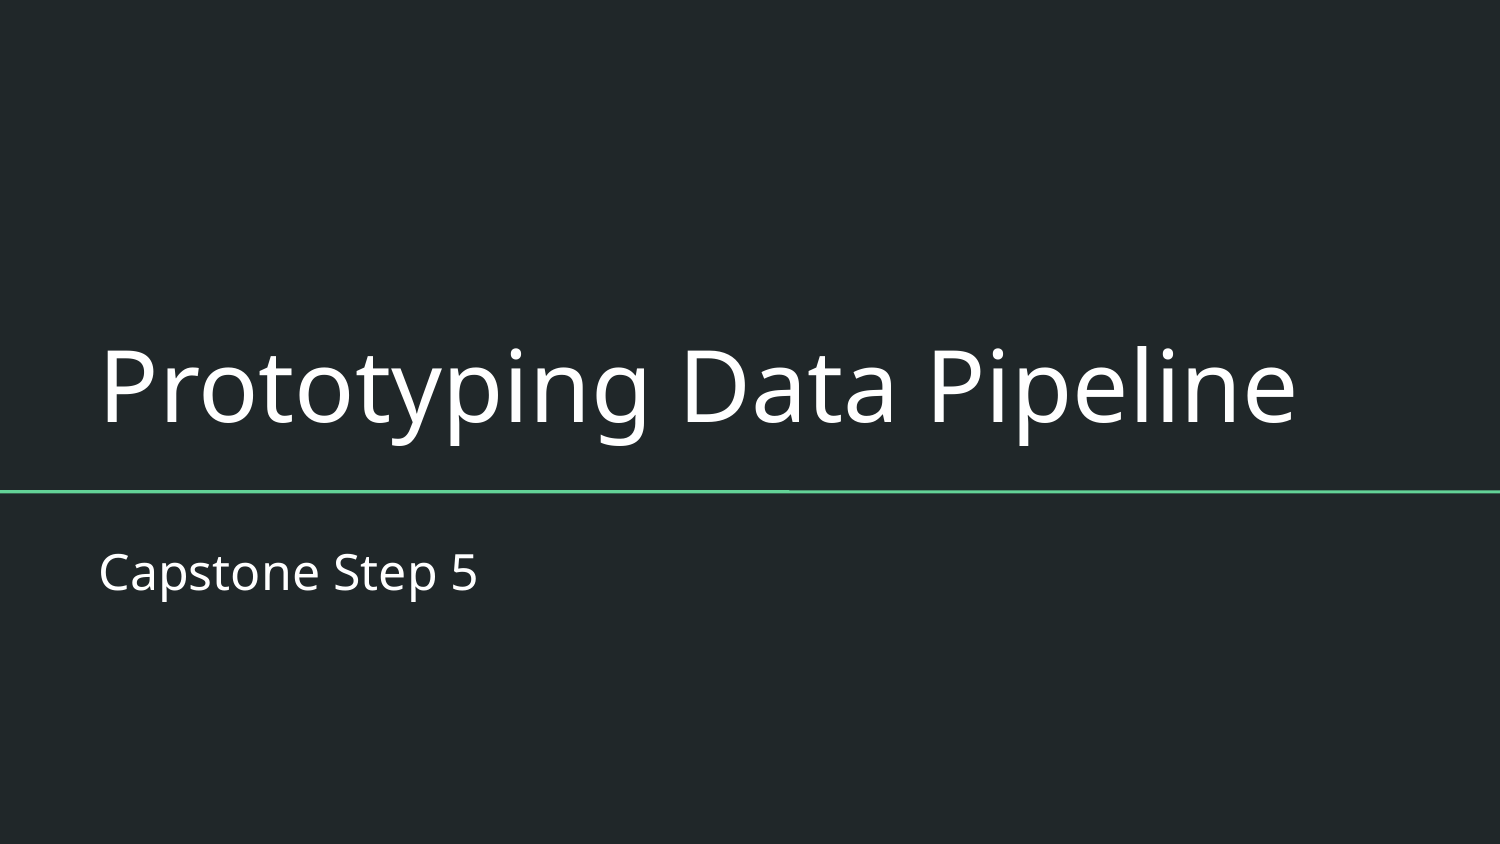

# Prototyping Data Pipeline
Capstone Step 5